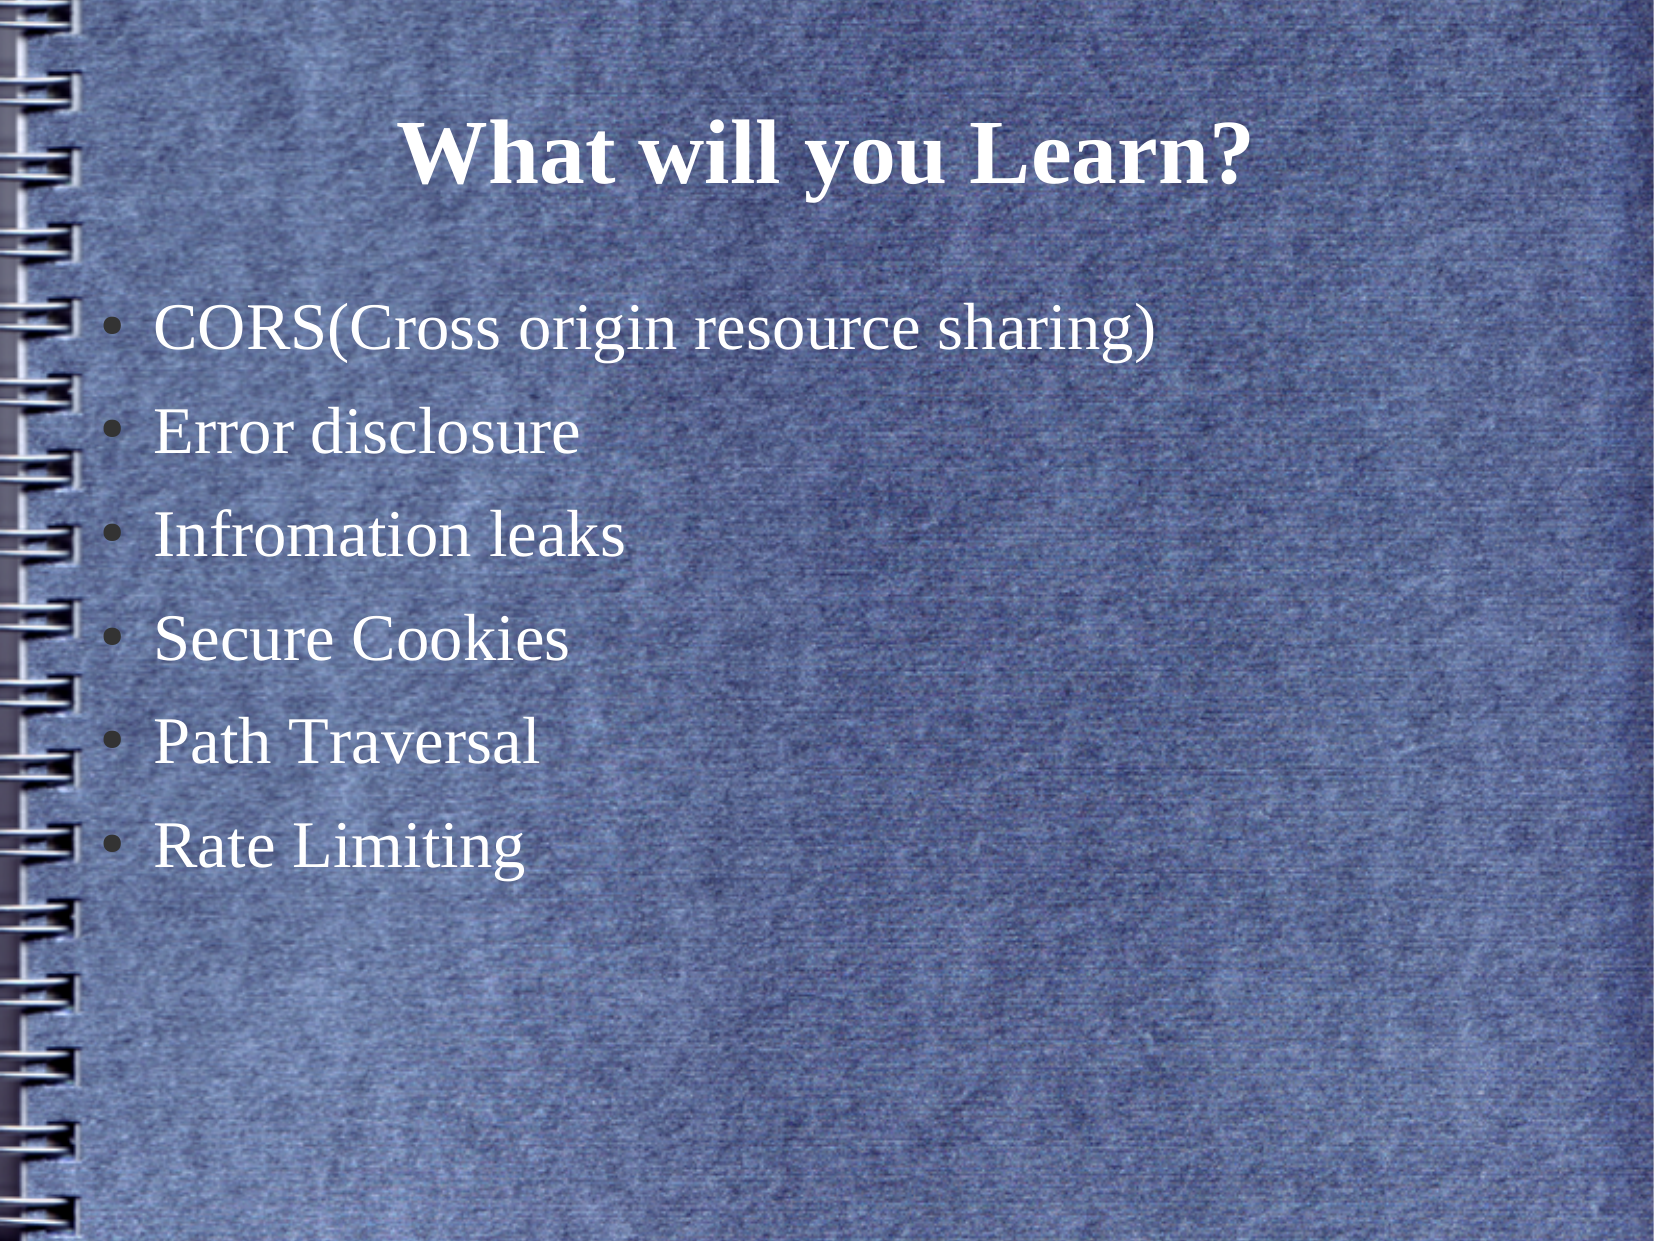

# What will you Learn?
CORS(Cross origin resource sharing)
Error disclosure
Infromation leaks
Secure Cookies
Path Traversal
Rate Limiting